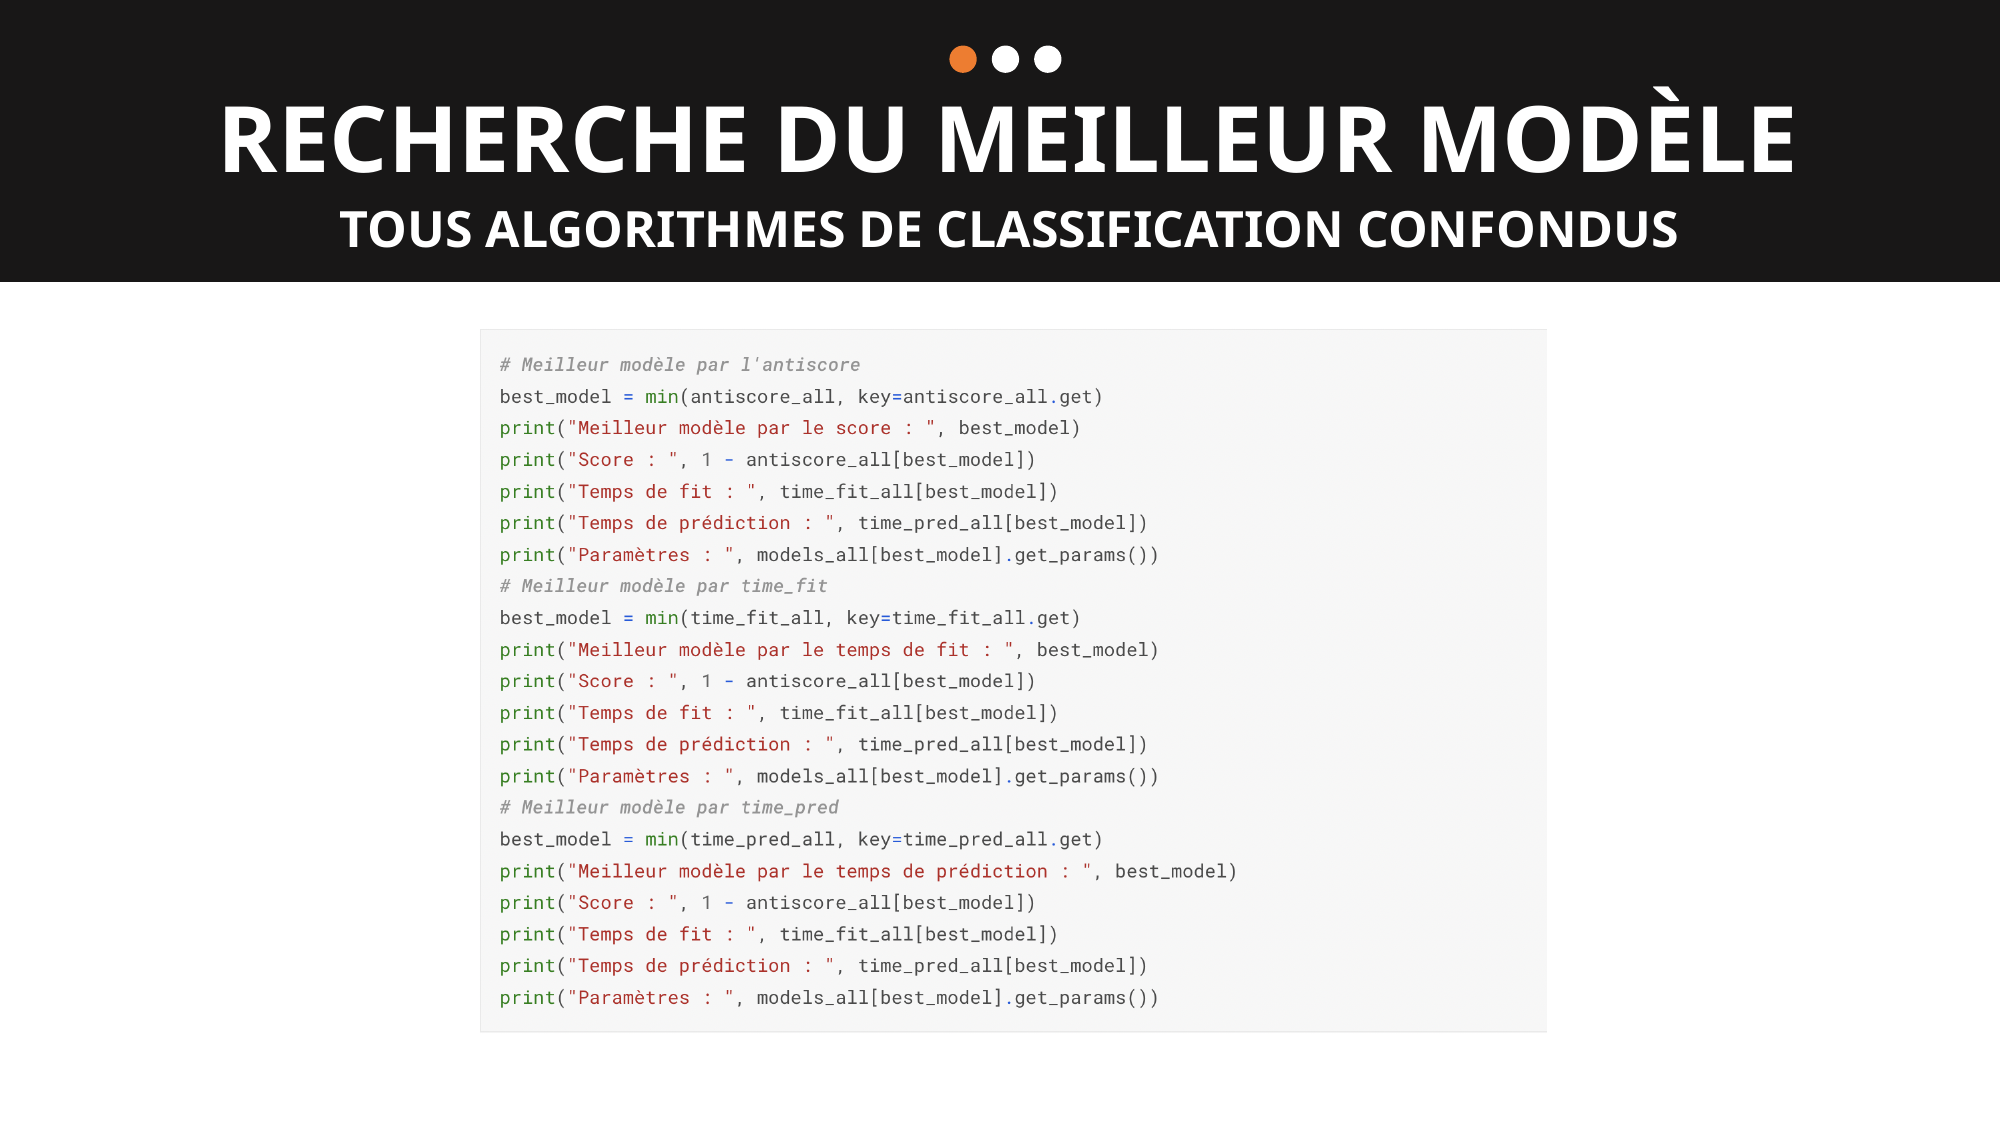

RECHERCHE DU MEILLEUR MODÈLE
TOUS ALGORITHMES DE CLASSIFICATION CONFONDUS